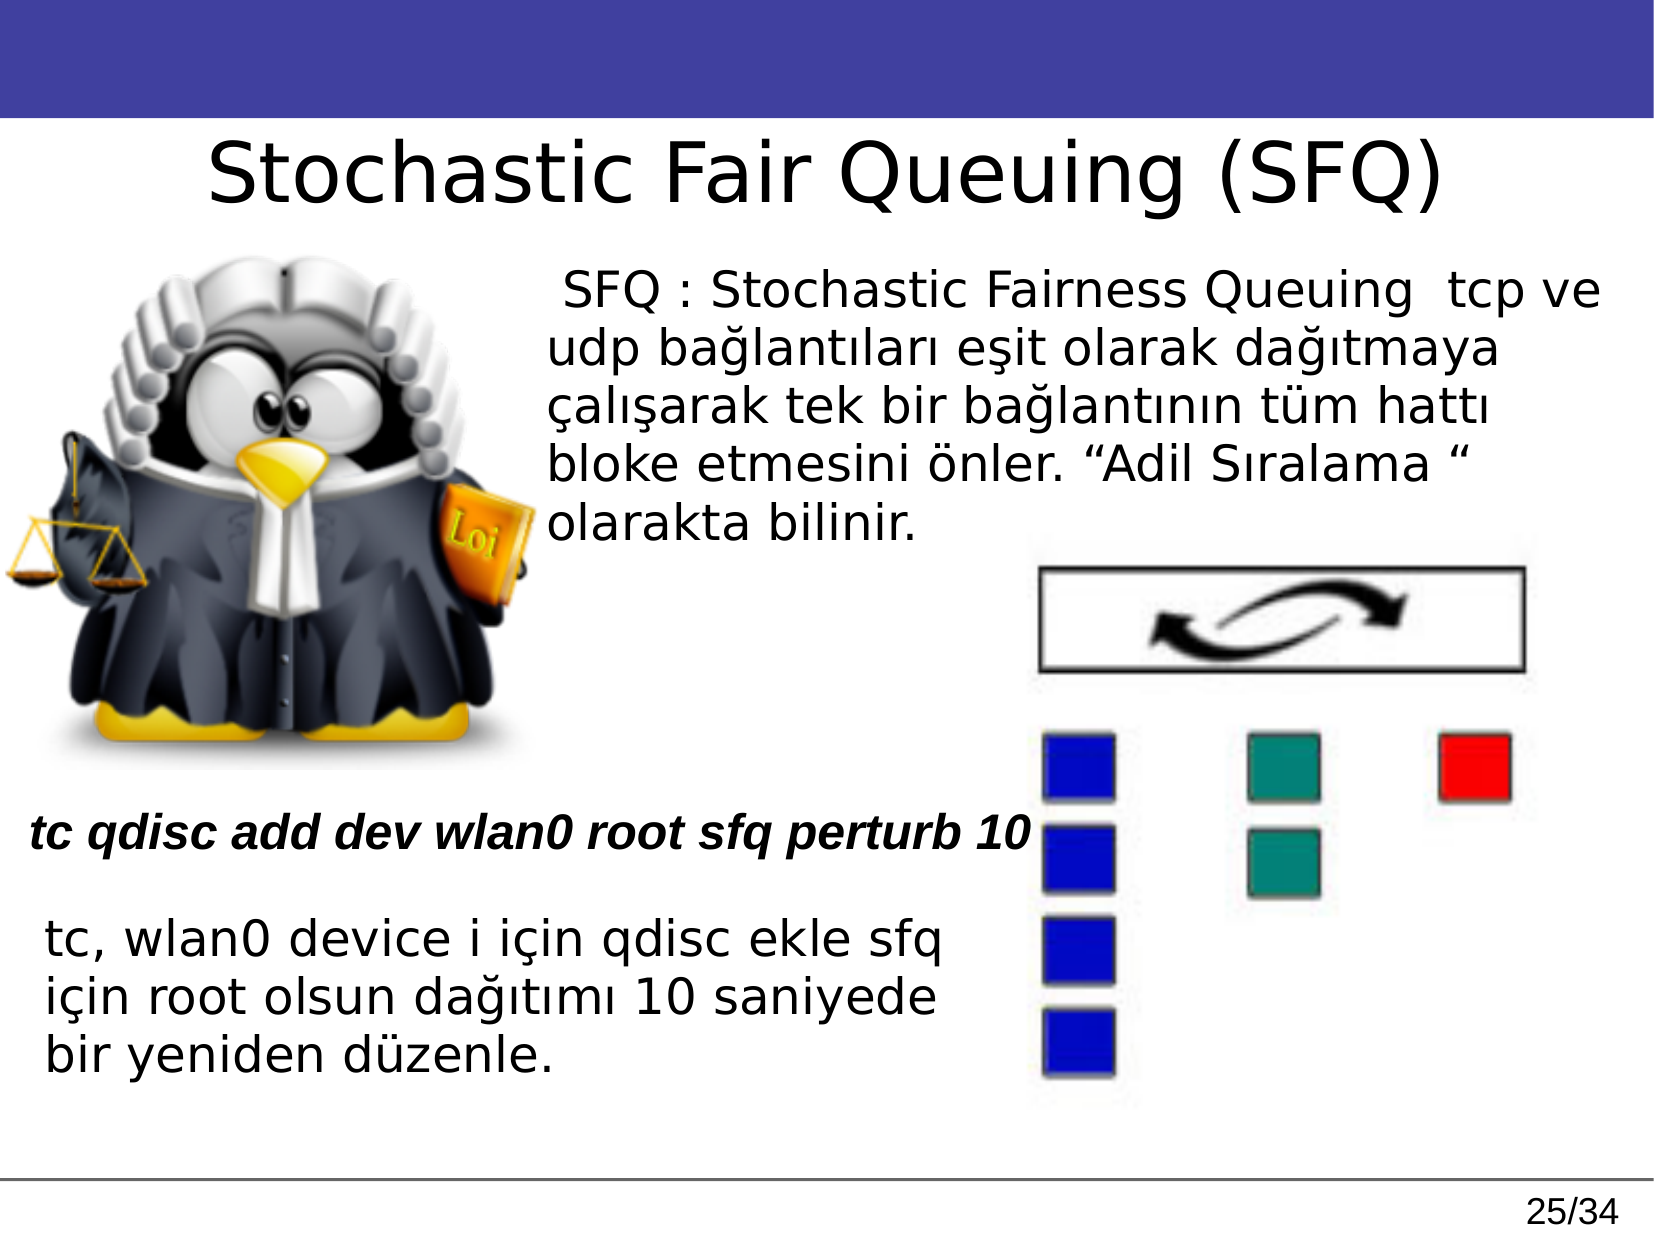

Stochastic Fair Queuing (SFQ)
 SFQ : Stochastic Fairness Queuing tcp ve udp bağlantıları eşit olarak dağıtmaya çalışarak tek bir bağlantının tüm hattı bloke etmesini önler. “Adil Sıralama “ olarakta bilinir.
 tc qdisc add dev wlan0 root sfq perturb 10
tc, wlan0 device i için qdisc ekle sfq için root olsun dağıtımı 10 saniyede bir yeniden düzenle.